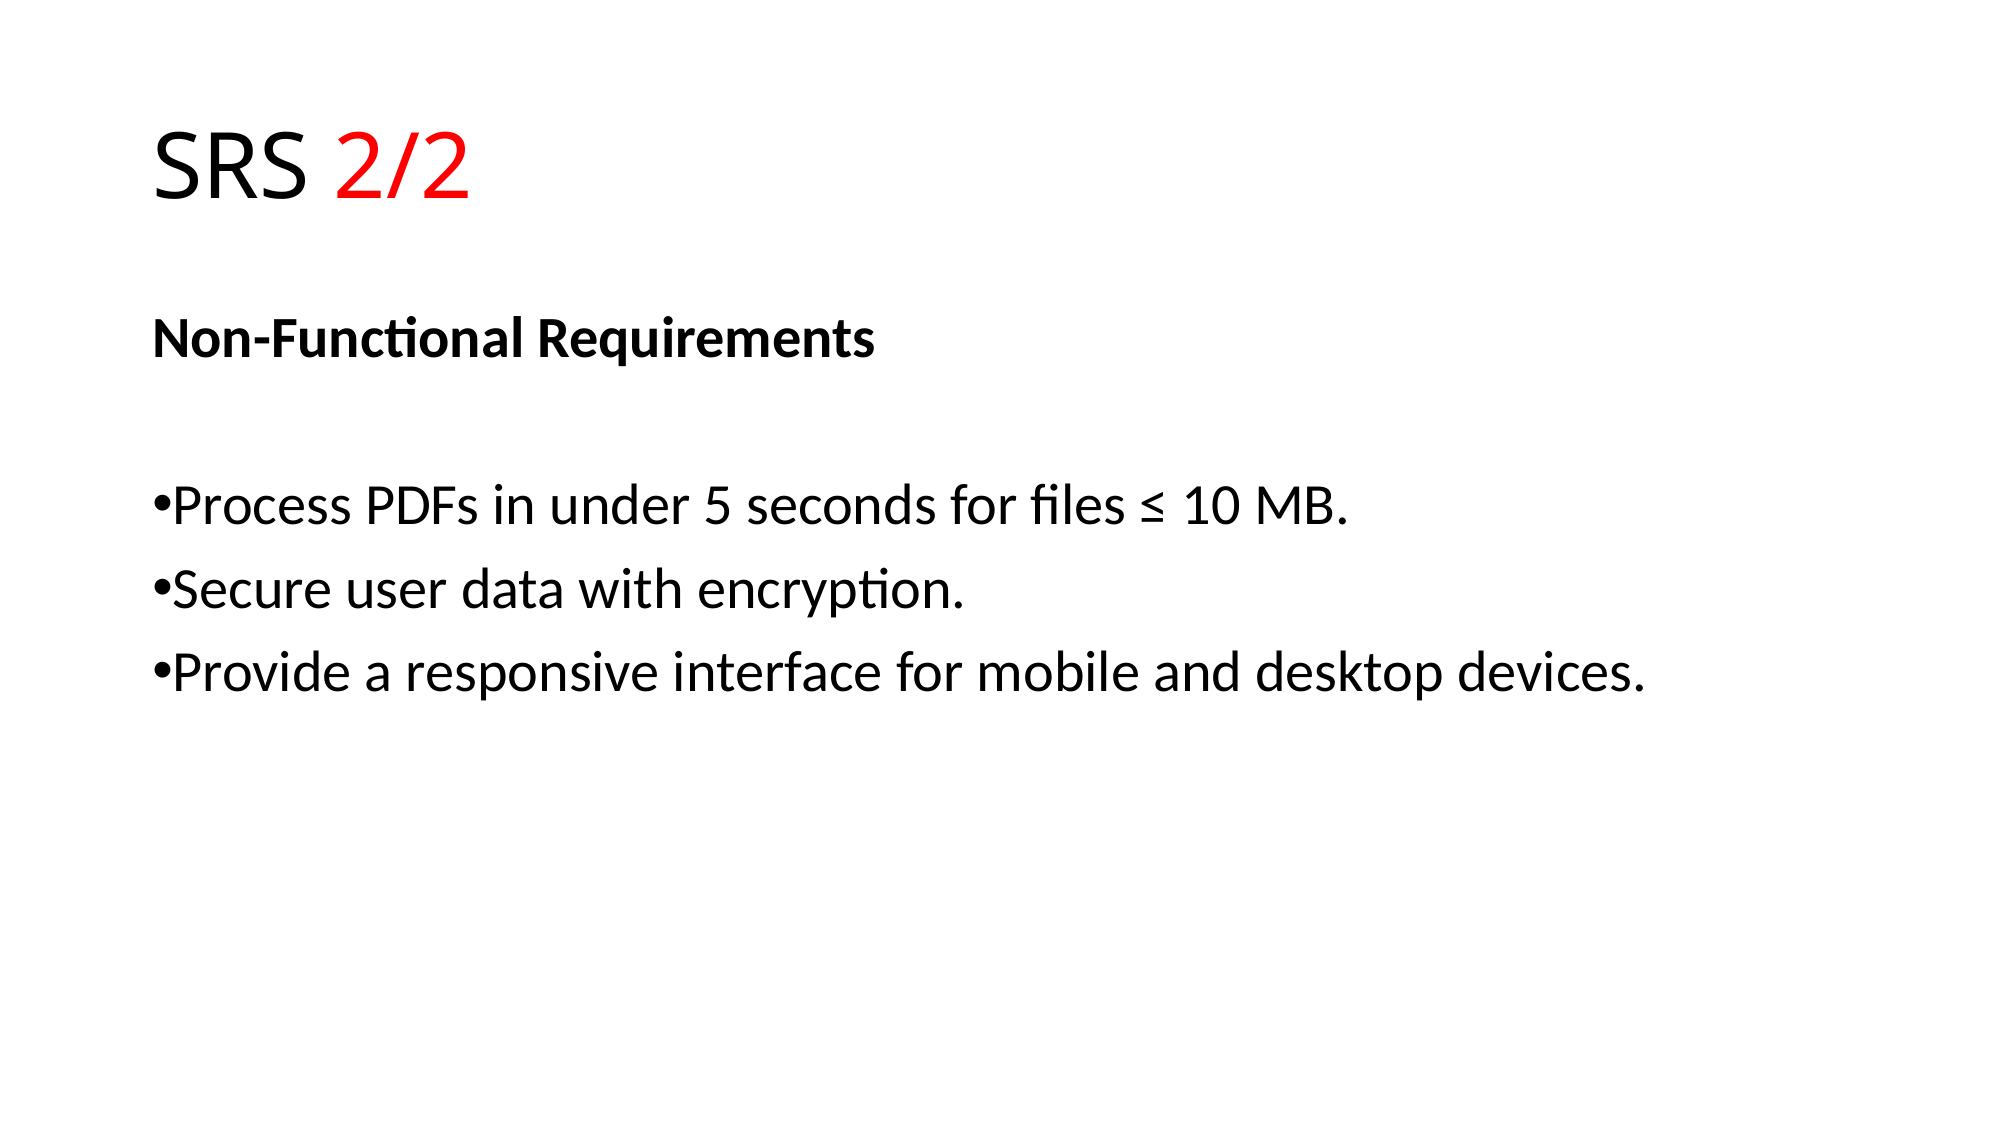

# SRS 2/2
Non-Functional Requirements
Process PDFs in under 5 seconds for files ≤ 10 MB.
Secure user data with encryption.
Provide a responsive interface for mobile and desktop devices.